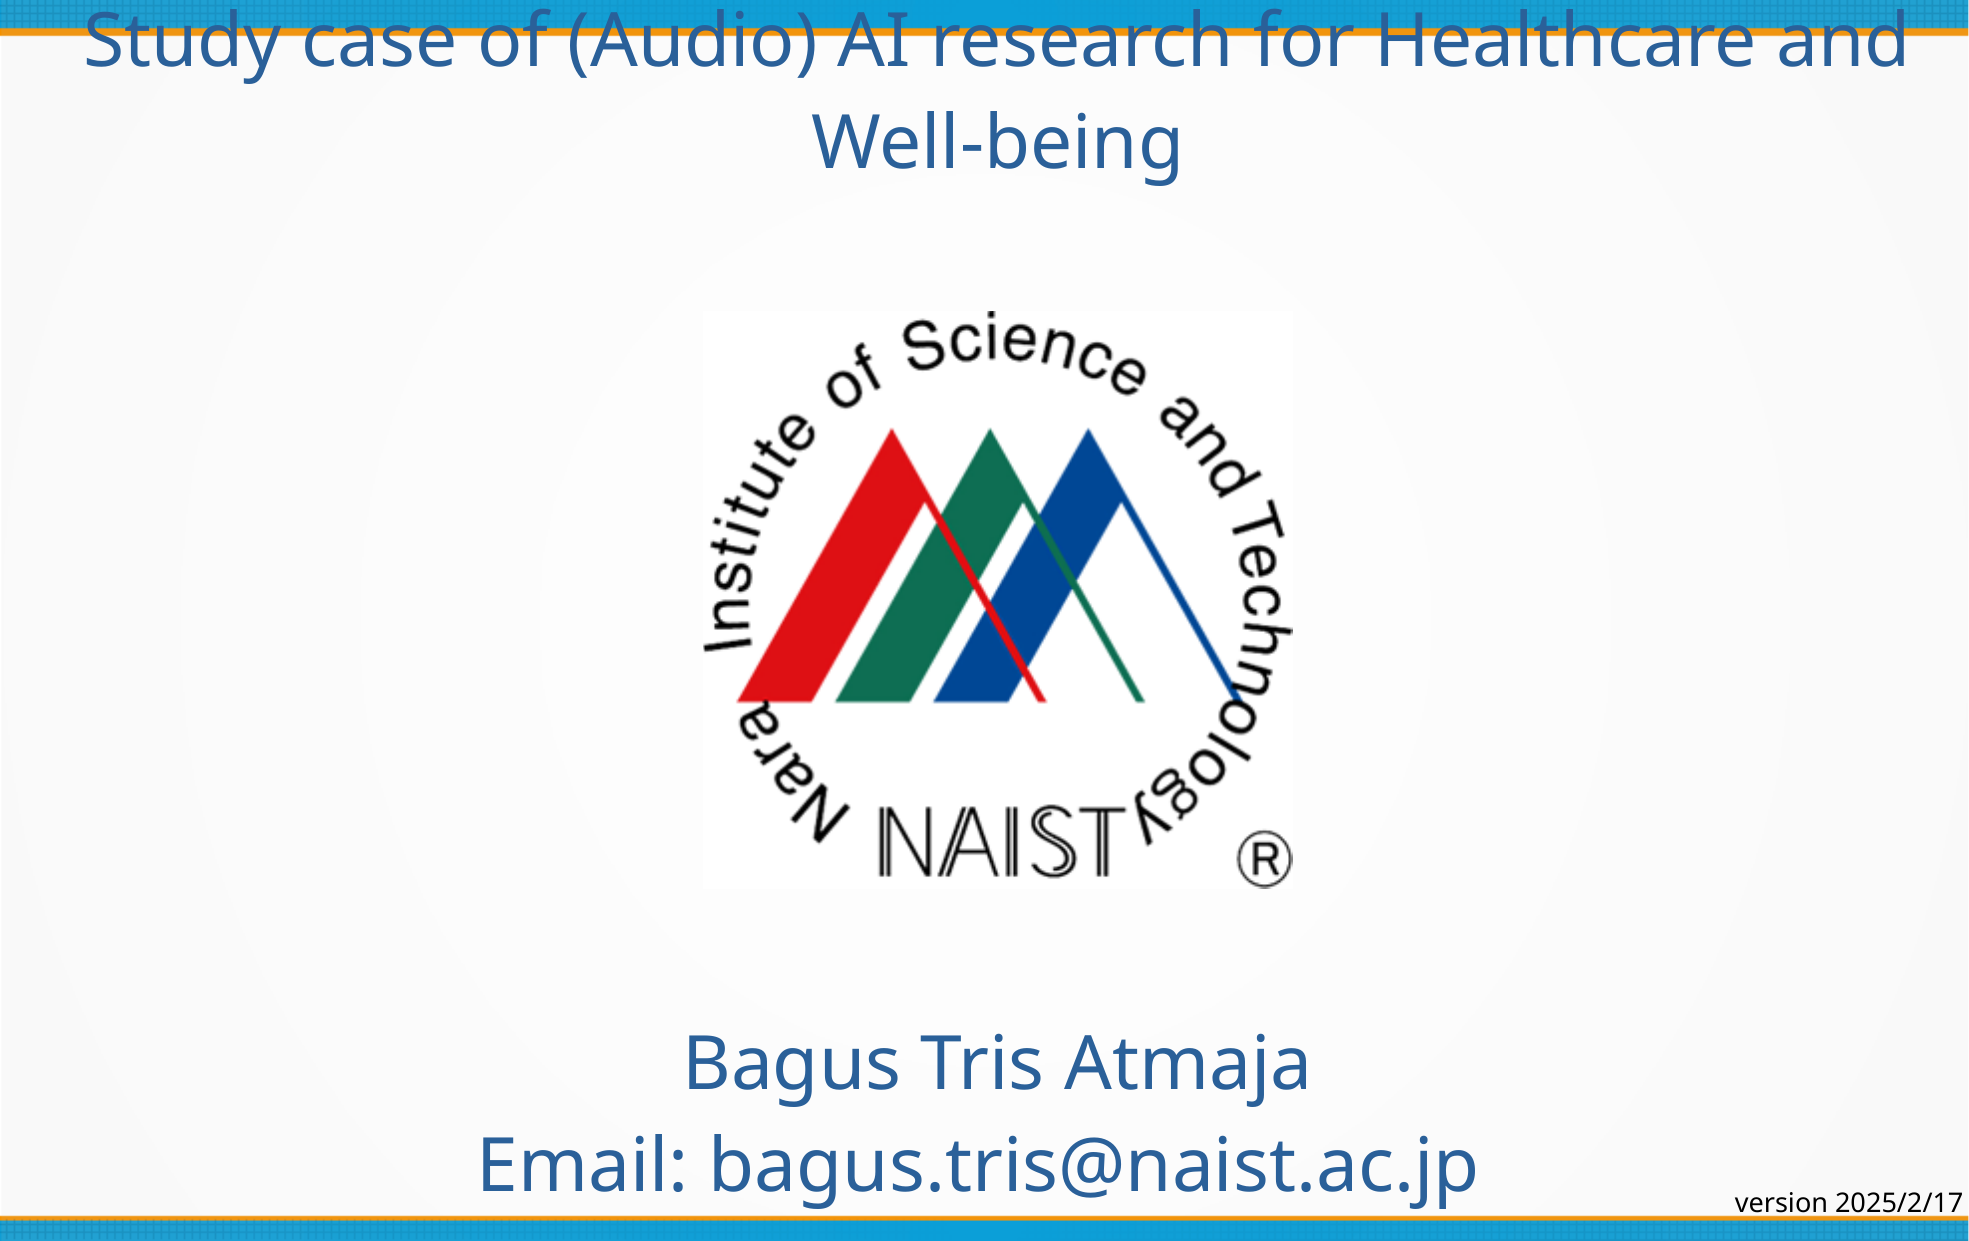

Study case of (Audio) AI research for Healthcare and Well-being
Bagus Tris Atmaja
Email: bagus.tris@naist.ac.jp
version 2025/2/17